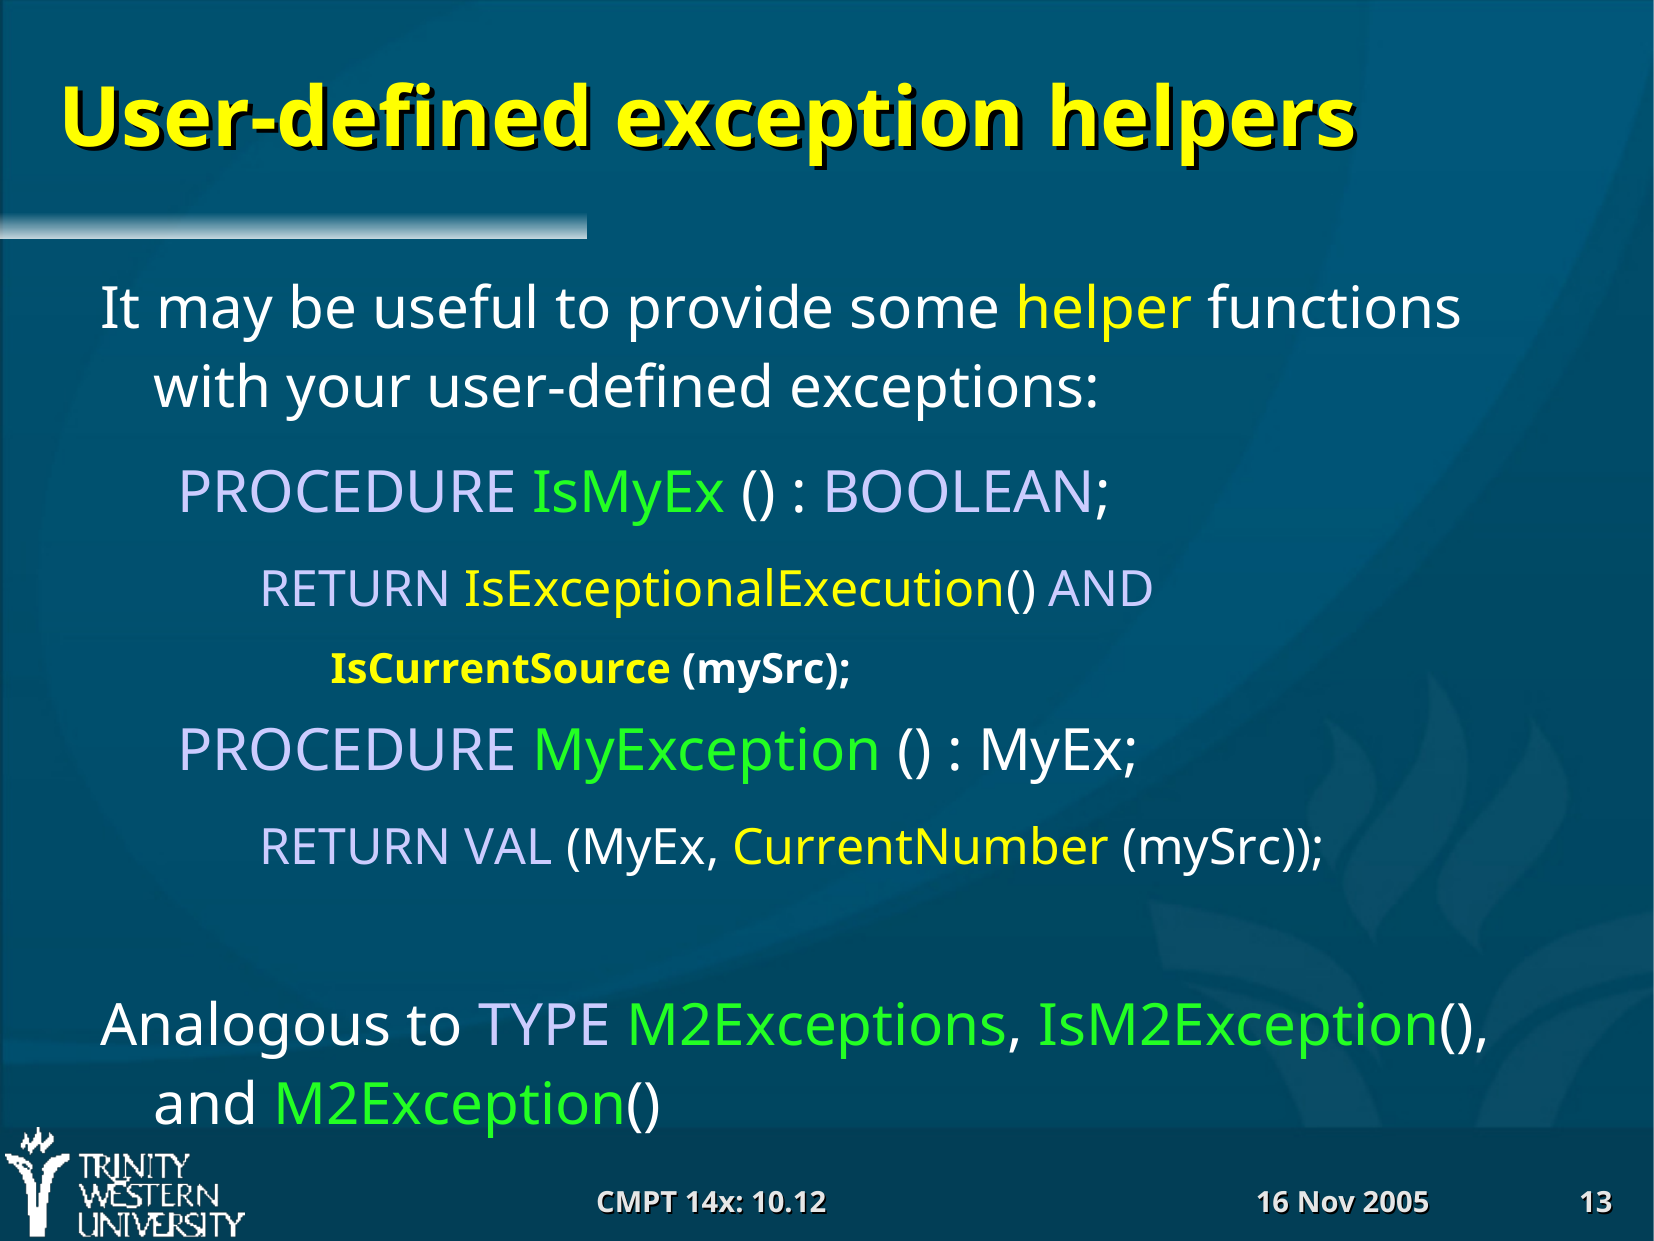

# User-defined exception helpers
It may be useful to provide some helper functions with your user-defined exceptions:
PROCEDURE IsMyEx () : BOOLEAN;
RETURN IsExceptionalExecution() AND
IsCurrentSource (mySrc);
PROCEDURE MyException () : MyEx;
RETURN VAL (MyEx, CurrentNumber (mySrc));
Analogous to TYPE M2Exceptions, IsM2Exception(), and M2Exception()
CMPT 14x: 10.12
16 Nov 2005
13